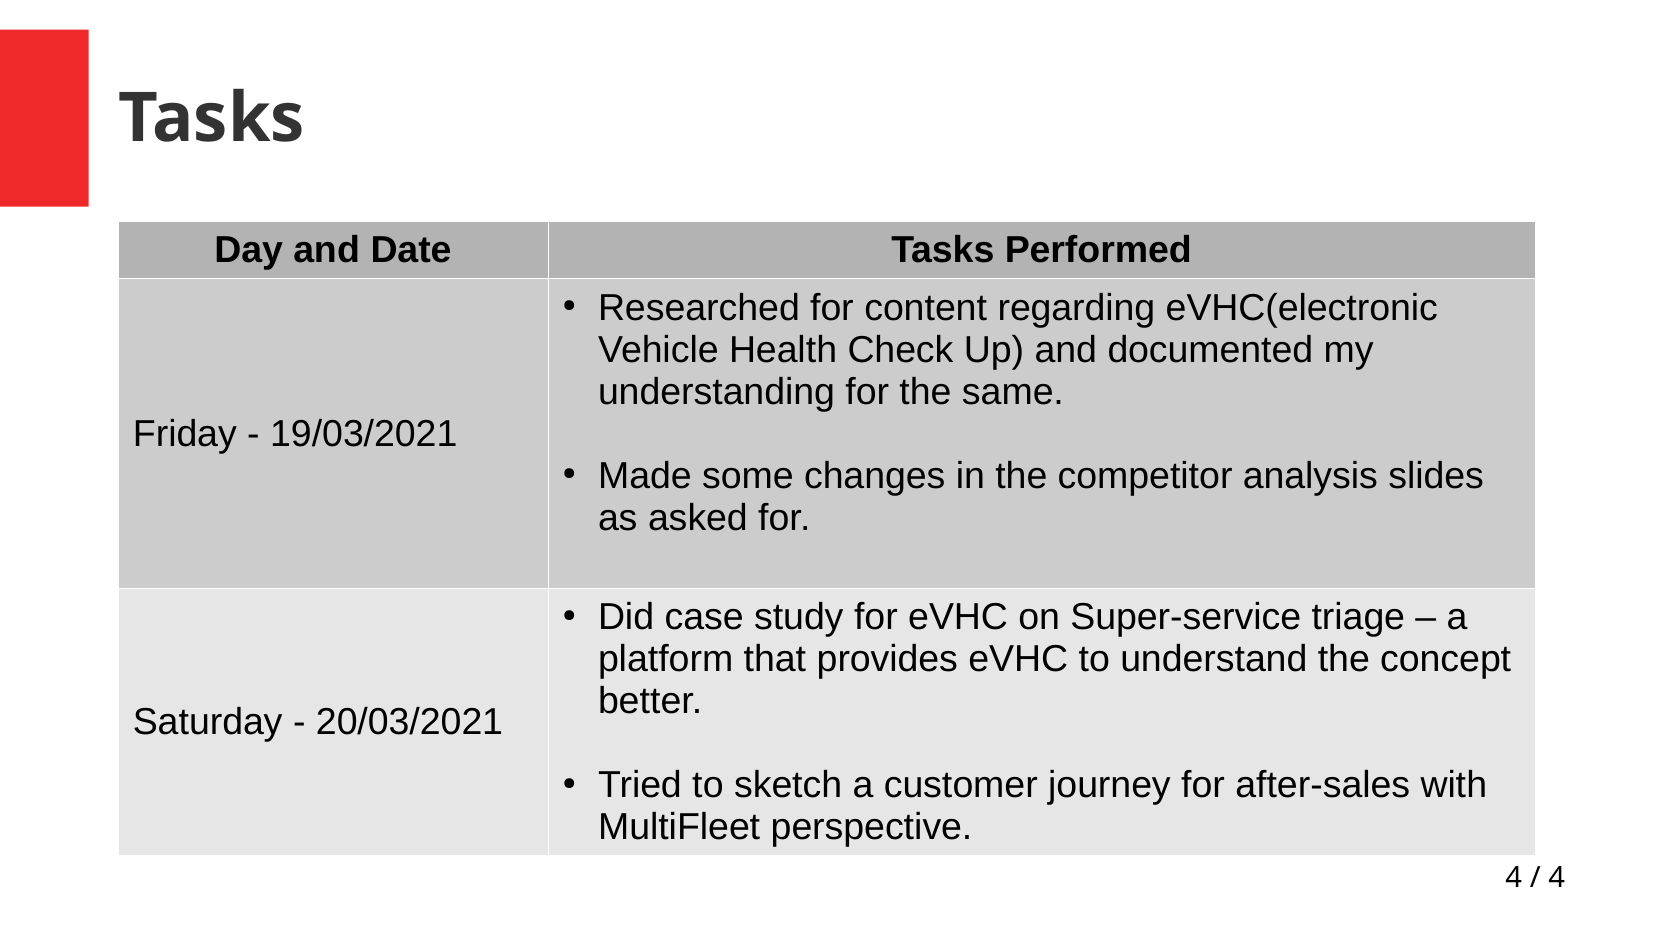

# Tasks
| Day and Date | Tasks Performed |
| --- | --- |
| Friday - 19/03/2021 | Researched for content regarding eVHC(electronic Vehicle Health Check Up) and documented my understanding for the same. Made some changes in the competitor analysis slides as asked for. |
| Saturday - 20/03/2021 | Did case study for eVHC on Super-service triage – a platform that provides eVHC to understand the concept better. Tried to sketch a customer journey for after-sales with MultiFleet perspective. |
4